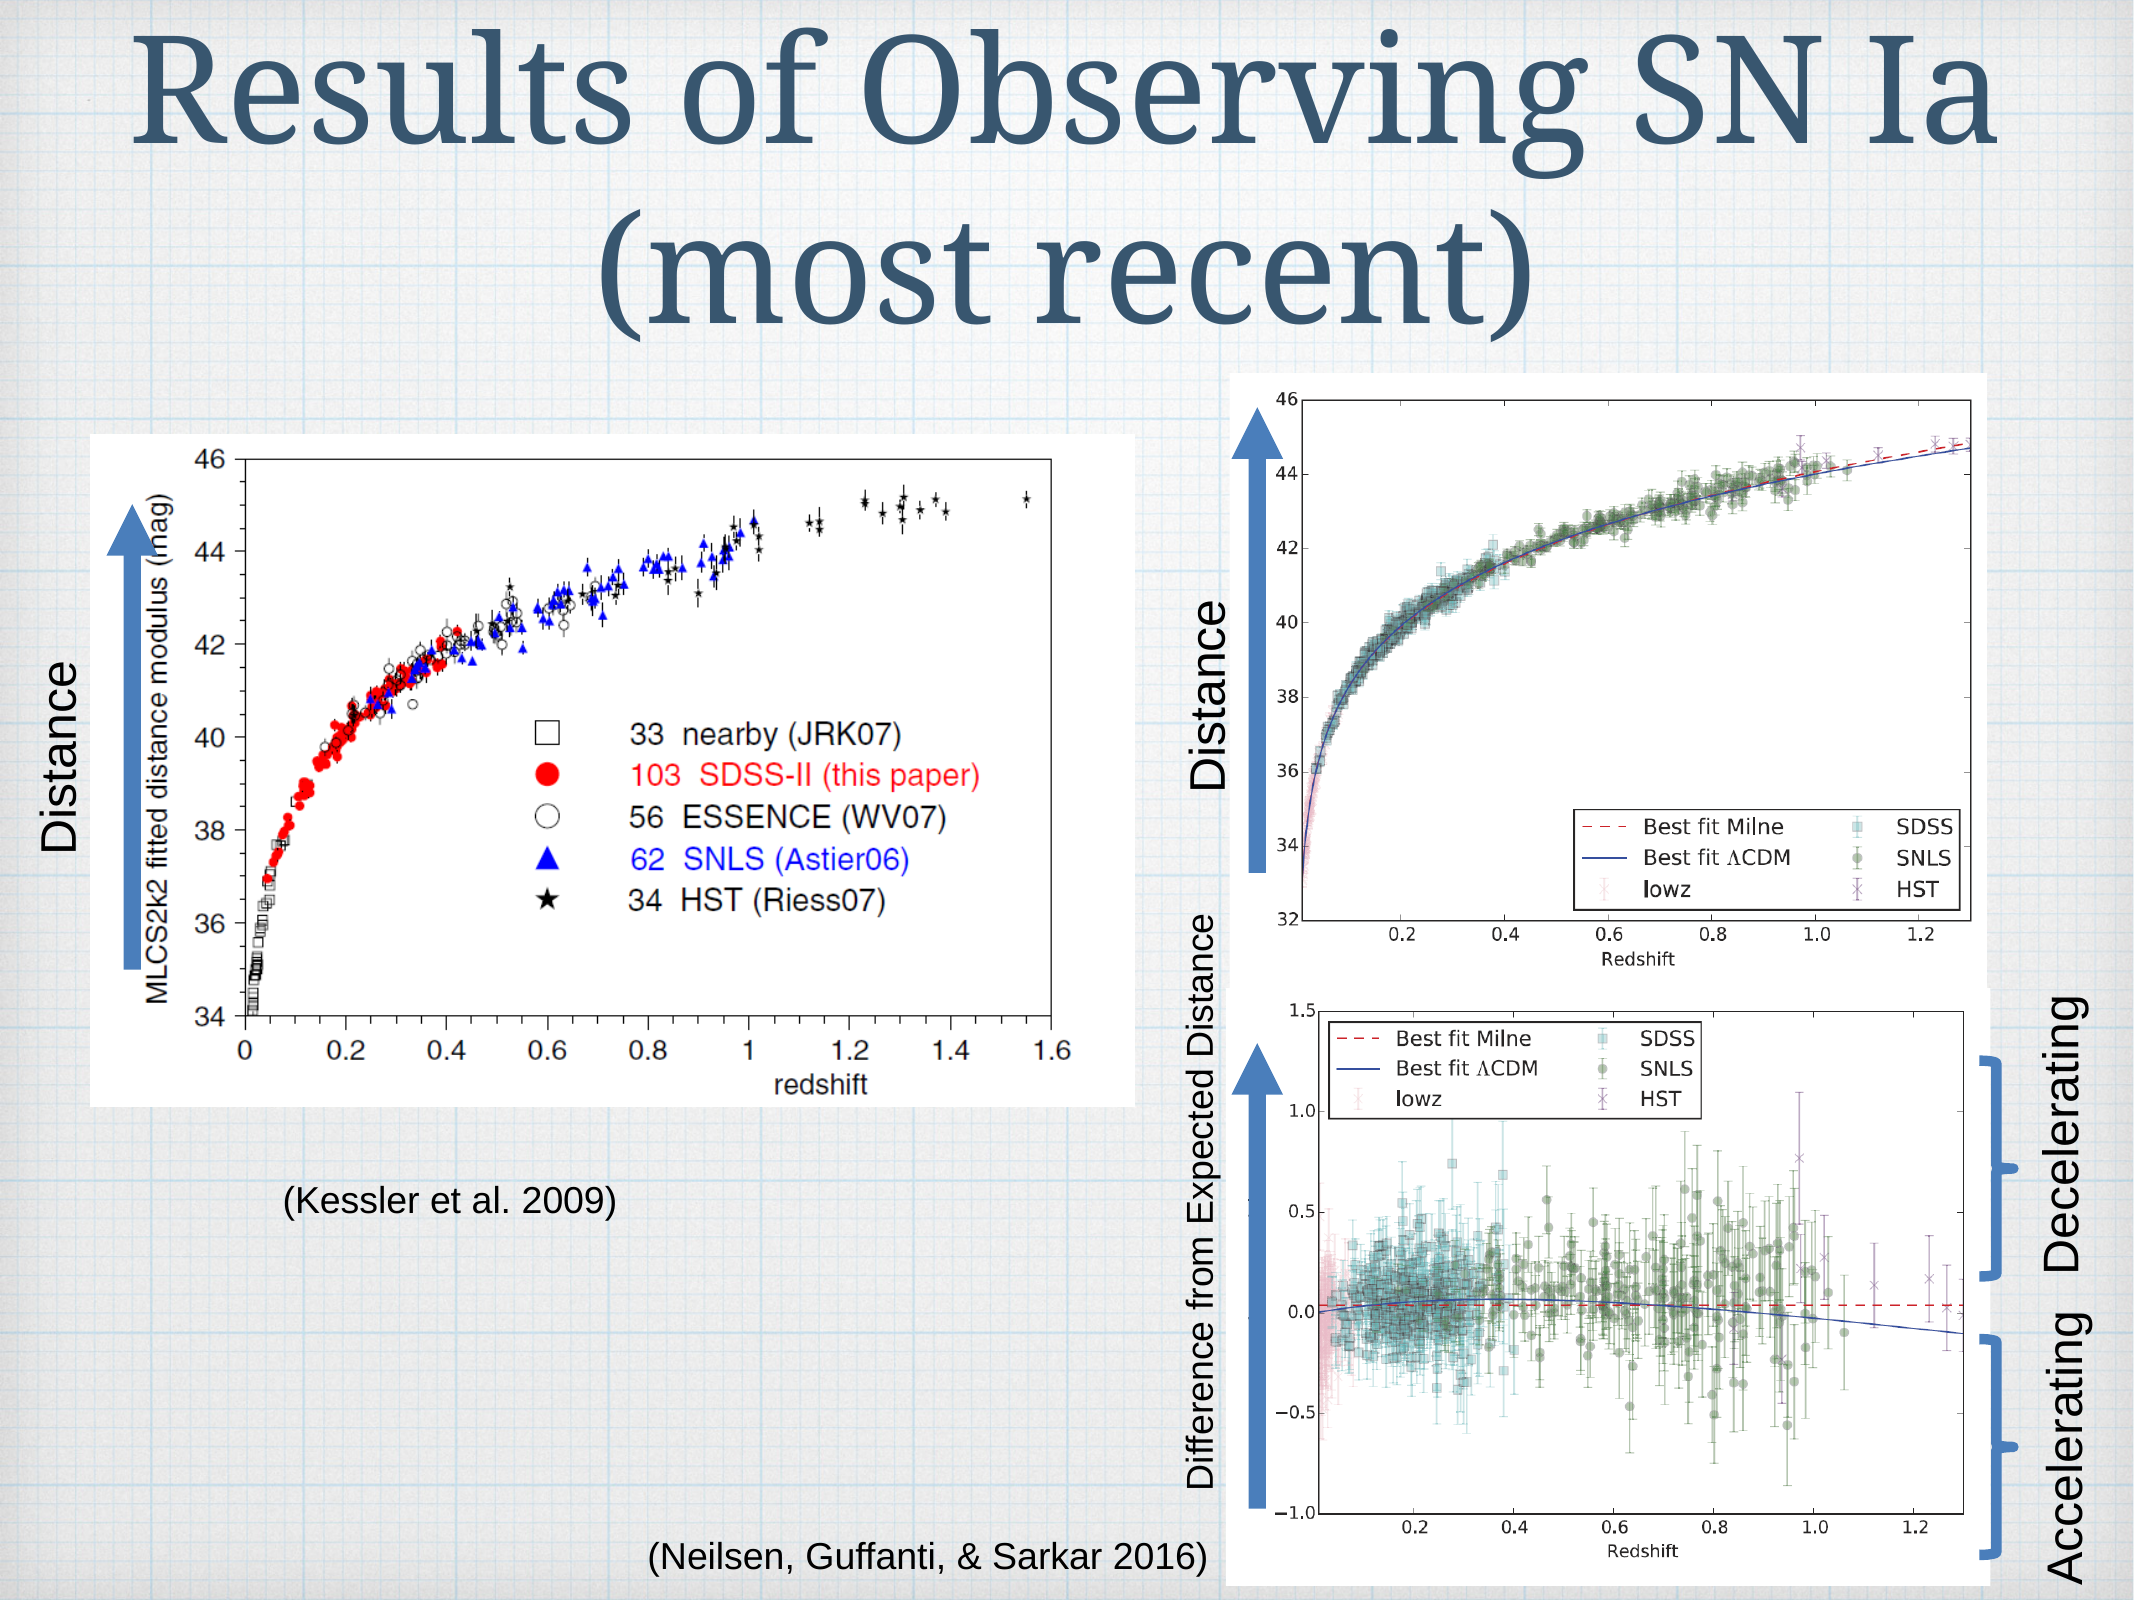

Results of Observing SN Ia (most recent)
Distance
Distance
Decelerating
(Kessler et al. 2009)
Difference from Expected Distance
Accelerating
(Neilsen, Guffanti, & Sarkar 2016)